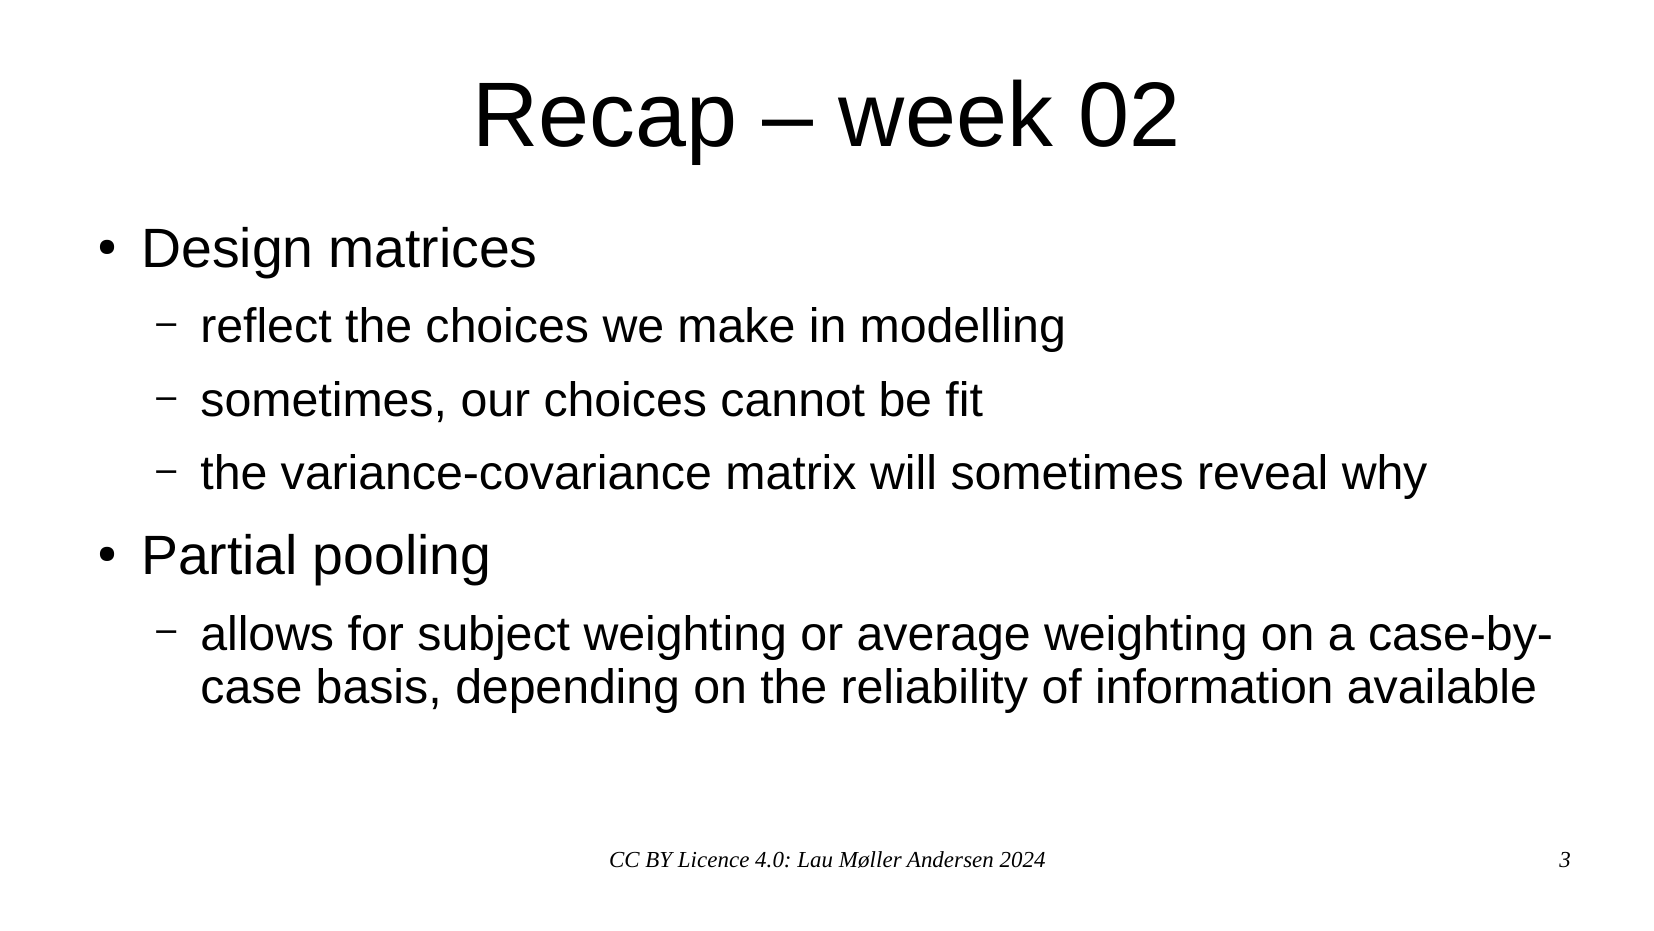

# Recap – week 02
Design matrices
reflect the choices we make in modelling
sometimes, our choices cannot be fit
the variance-covariance matrix will sometimes reveal why
Partial pooling
allows for subject weighting or average weighting on a case-by-case basis, depending on the reliability of information available
CC BY Licence 4.0: Lau Møller Andersen 2024
3